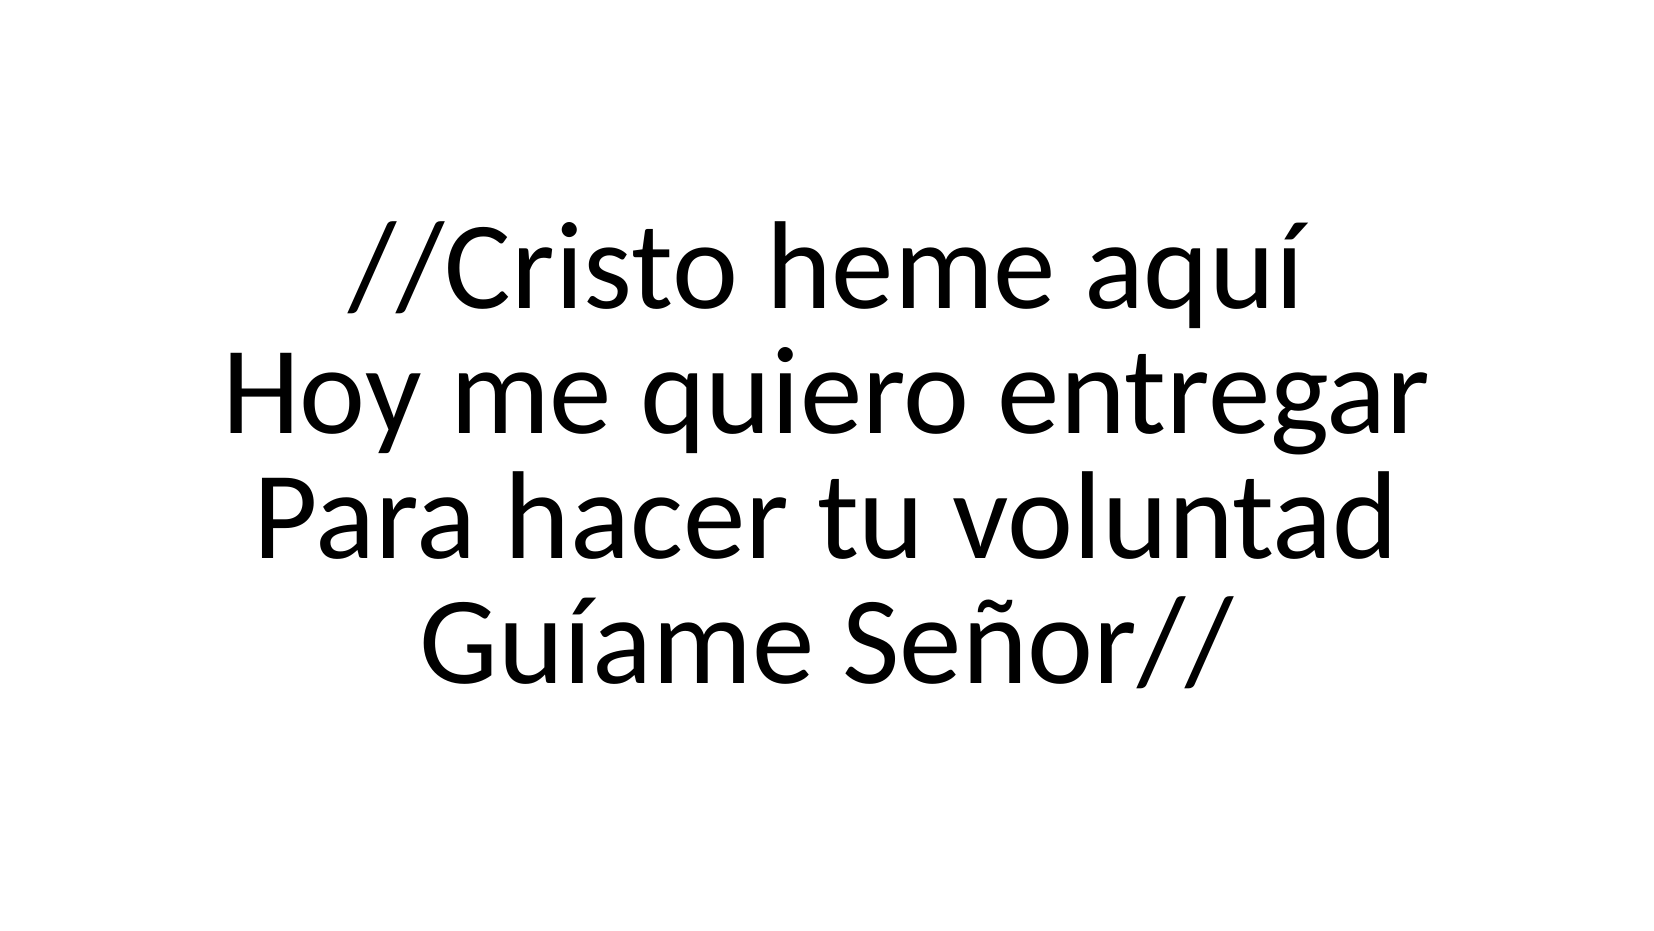

# //Cristo heme aquí Hoy me quiero entregar Para hacer tu voluntad Guíame Señor//